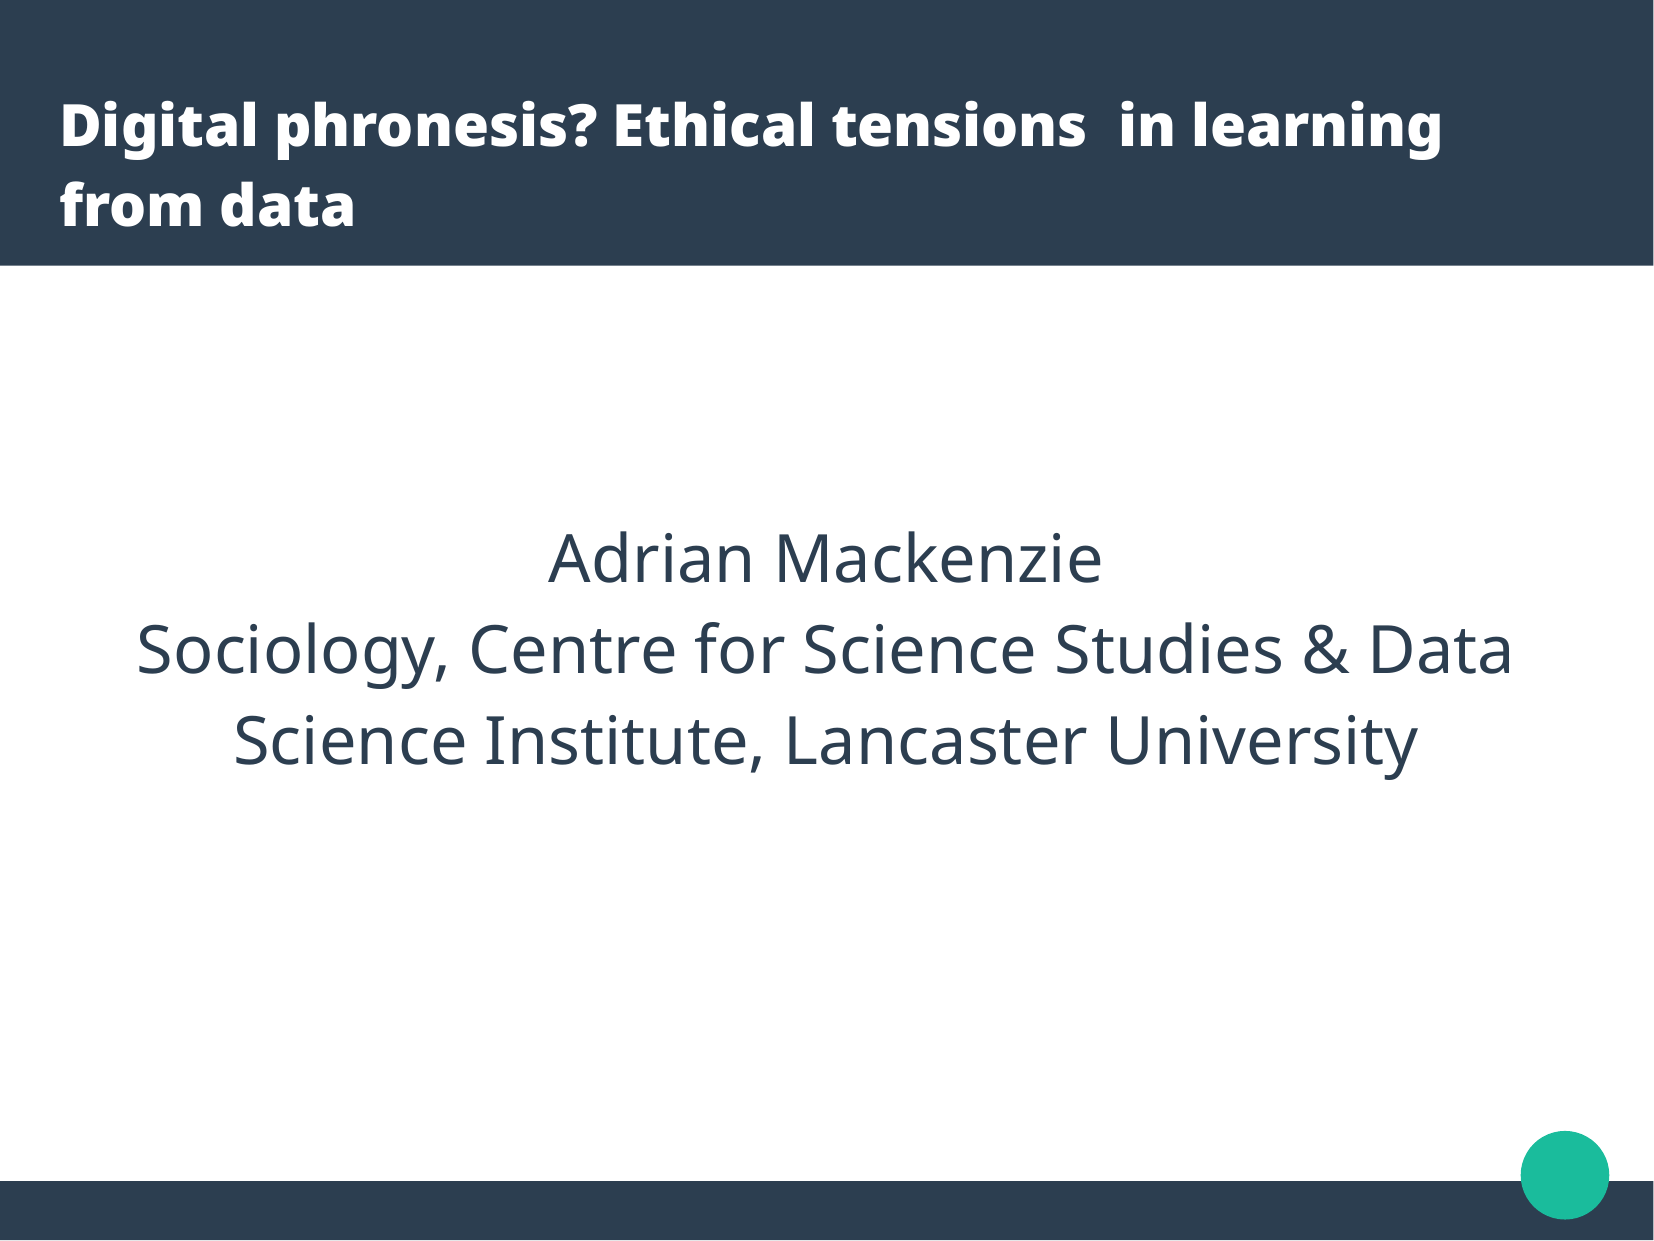

# Digital phronesis? Ethical tensions in learning from data
Adrian Mackenzie
Sociology, Centre for Science Studies & Data Science Institute, Lancaster University